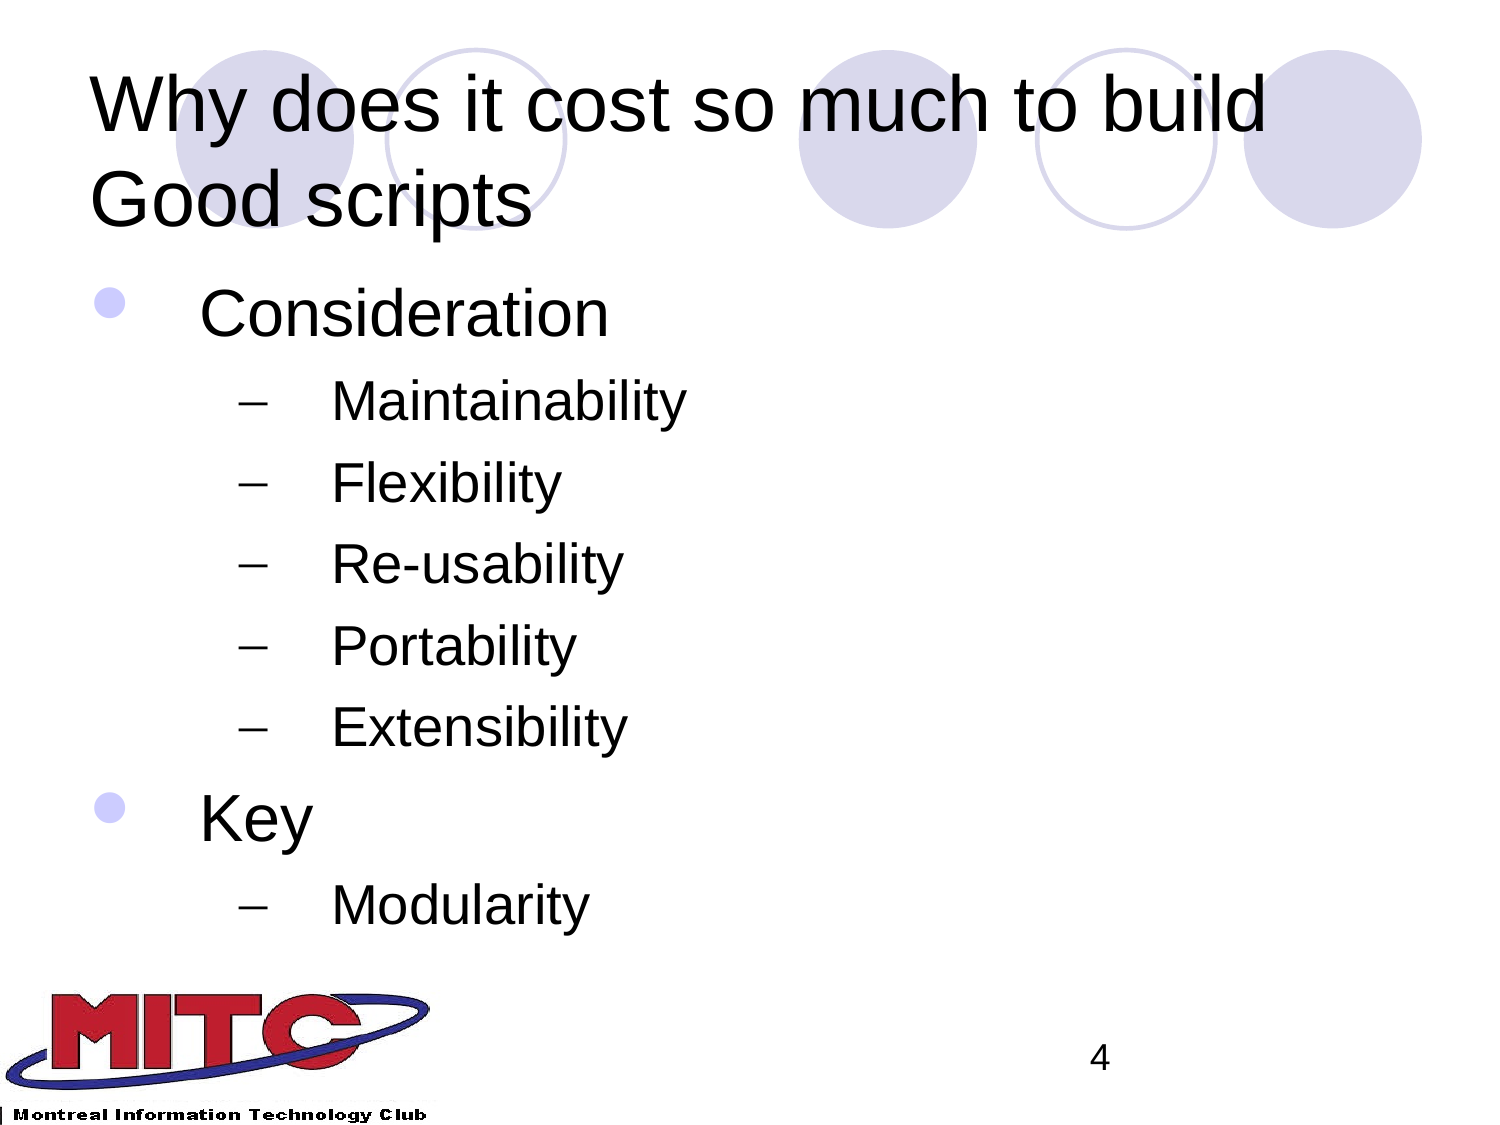

# Why does it cost so much to build Good scripts
Consideration
Maintainability
Flexibility
Re-usability
Portability
Extensibility
Key
Modularity
4